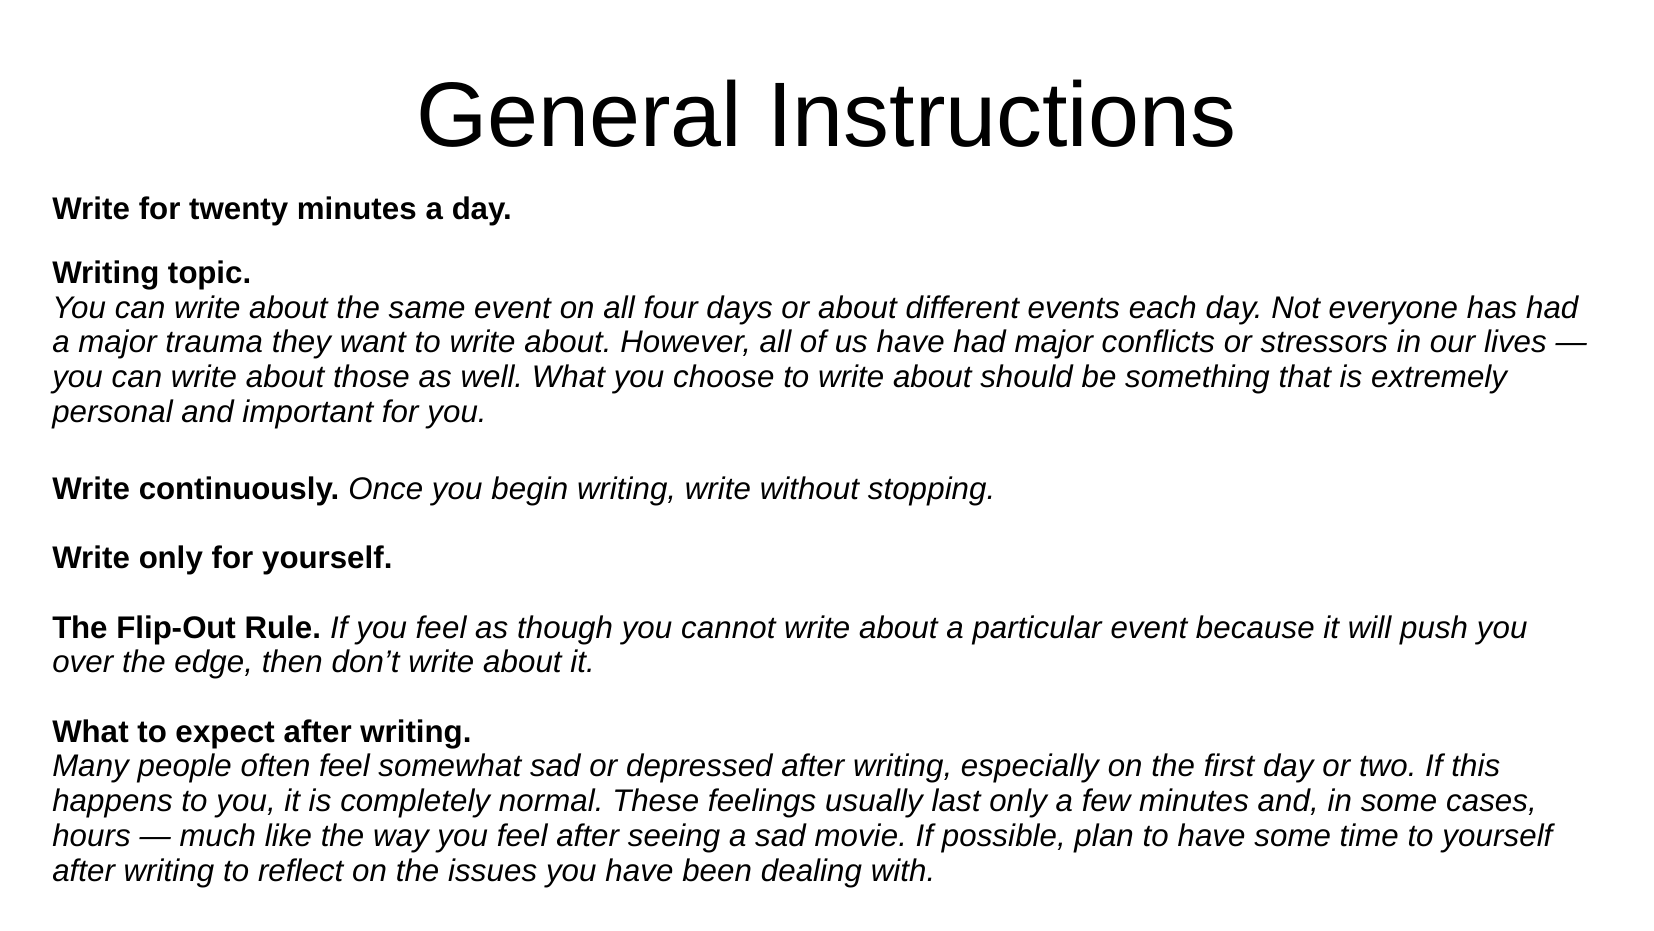

# General Instructions
Write for twenty minutes a day.
Writing topic.
You can write about the same event on all four days or about different events each day. Not everyone has had a major trauma they want to write about. However, all of us have had major conflicts or stressors in our lives — you can write about those as well. What you choose to write about should be something that is extremely personal and important for you.
Write continuously. Once you begin writing, write without stopping.
Write only for yourself.
The Flip-Out Rule. If you feel as though you cannot write about a particular event because it will push you over the edge, then don’t write about it.
What to expect after writing.
Many people often feel somewhat sad or depressed after writing, especially on the first day or two. If this happens to you, it is completely normal. These feelings usually last only a few minutes and, in some cases, hours — much like the way you feel after seeing a sad movie. If possible, plan to have some time to yourself after writing to reflect on the issues you have been dealing with.